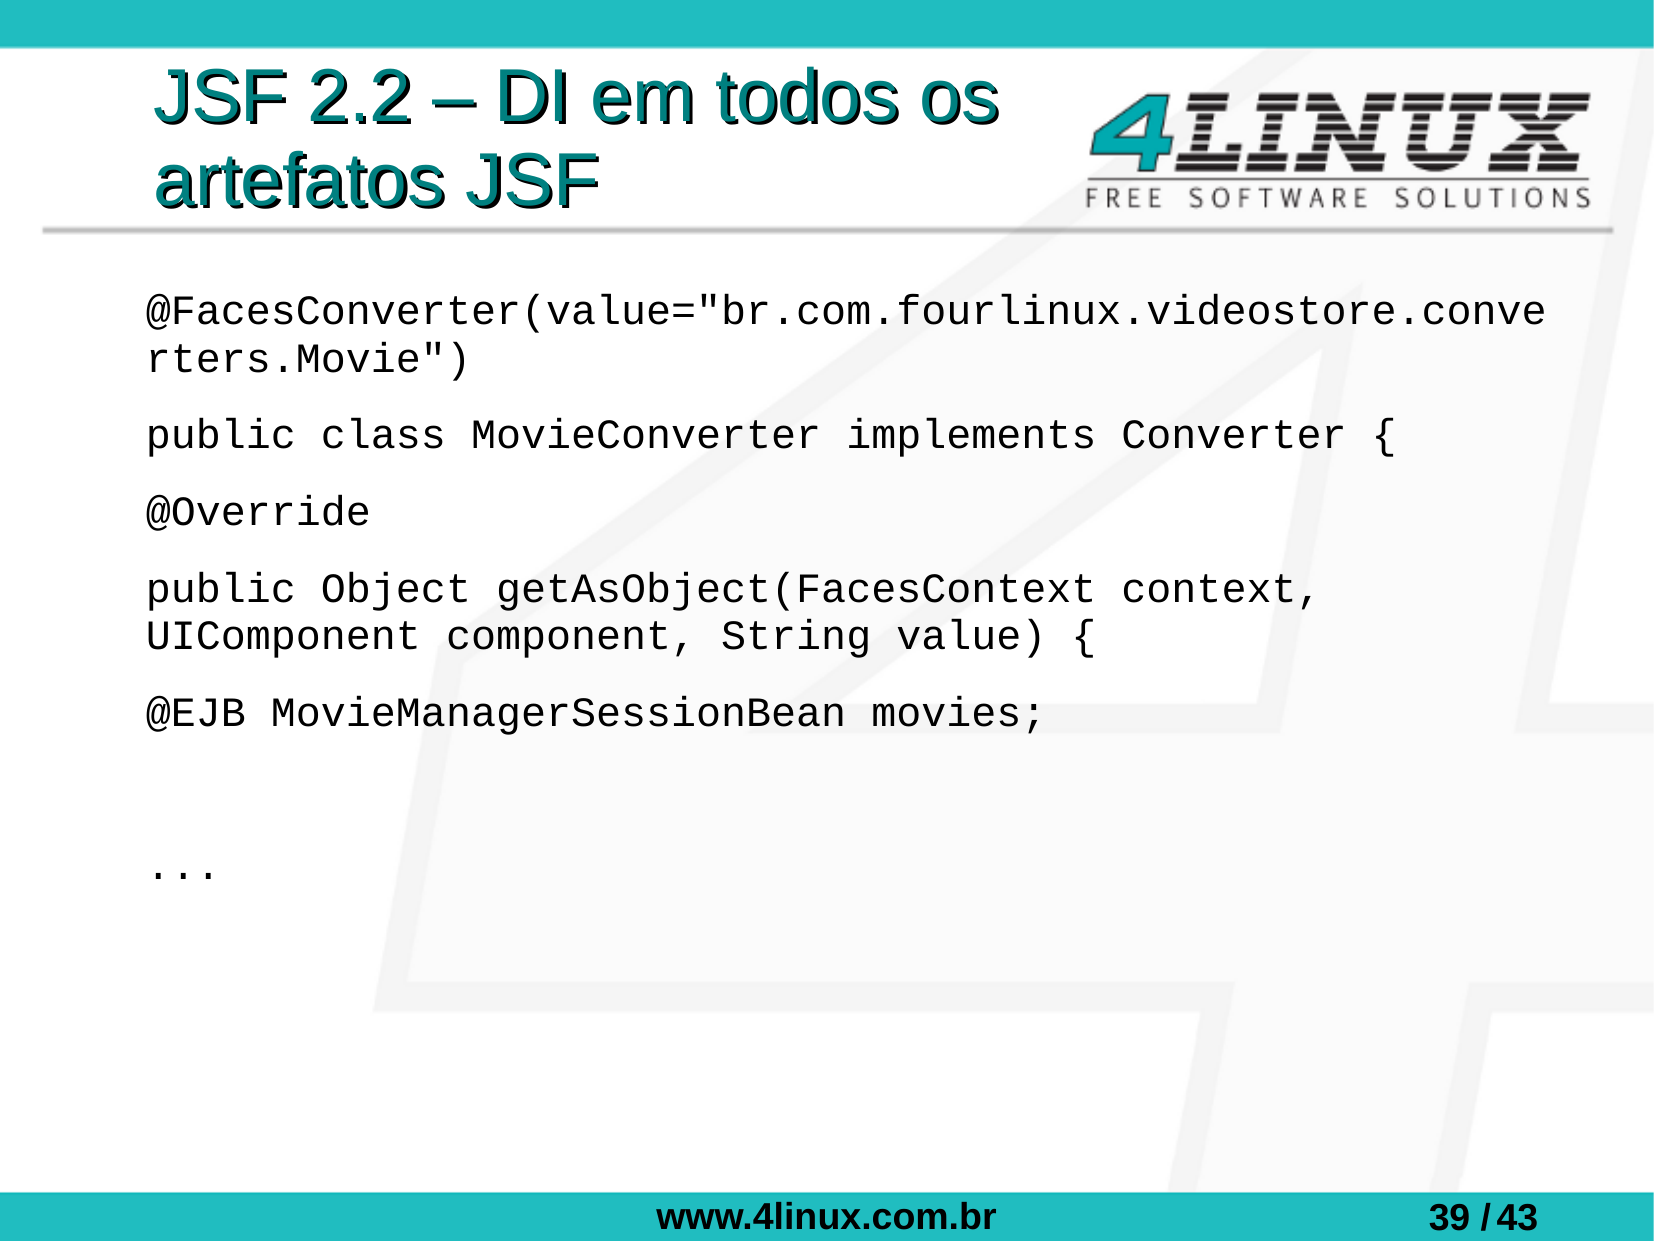

# JSF 2.2 – DI em todos os artefatos JSF
@FacesConverter(value="br.com.fourlinux.videostore.converters.Movie")
public class MovieConverter implements Converter {
@Override
public Object getAsObject(FacesContext context, UIComponent component, String value) {
@EJB MovieManagerSessionBean movies;
...